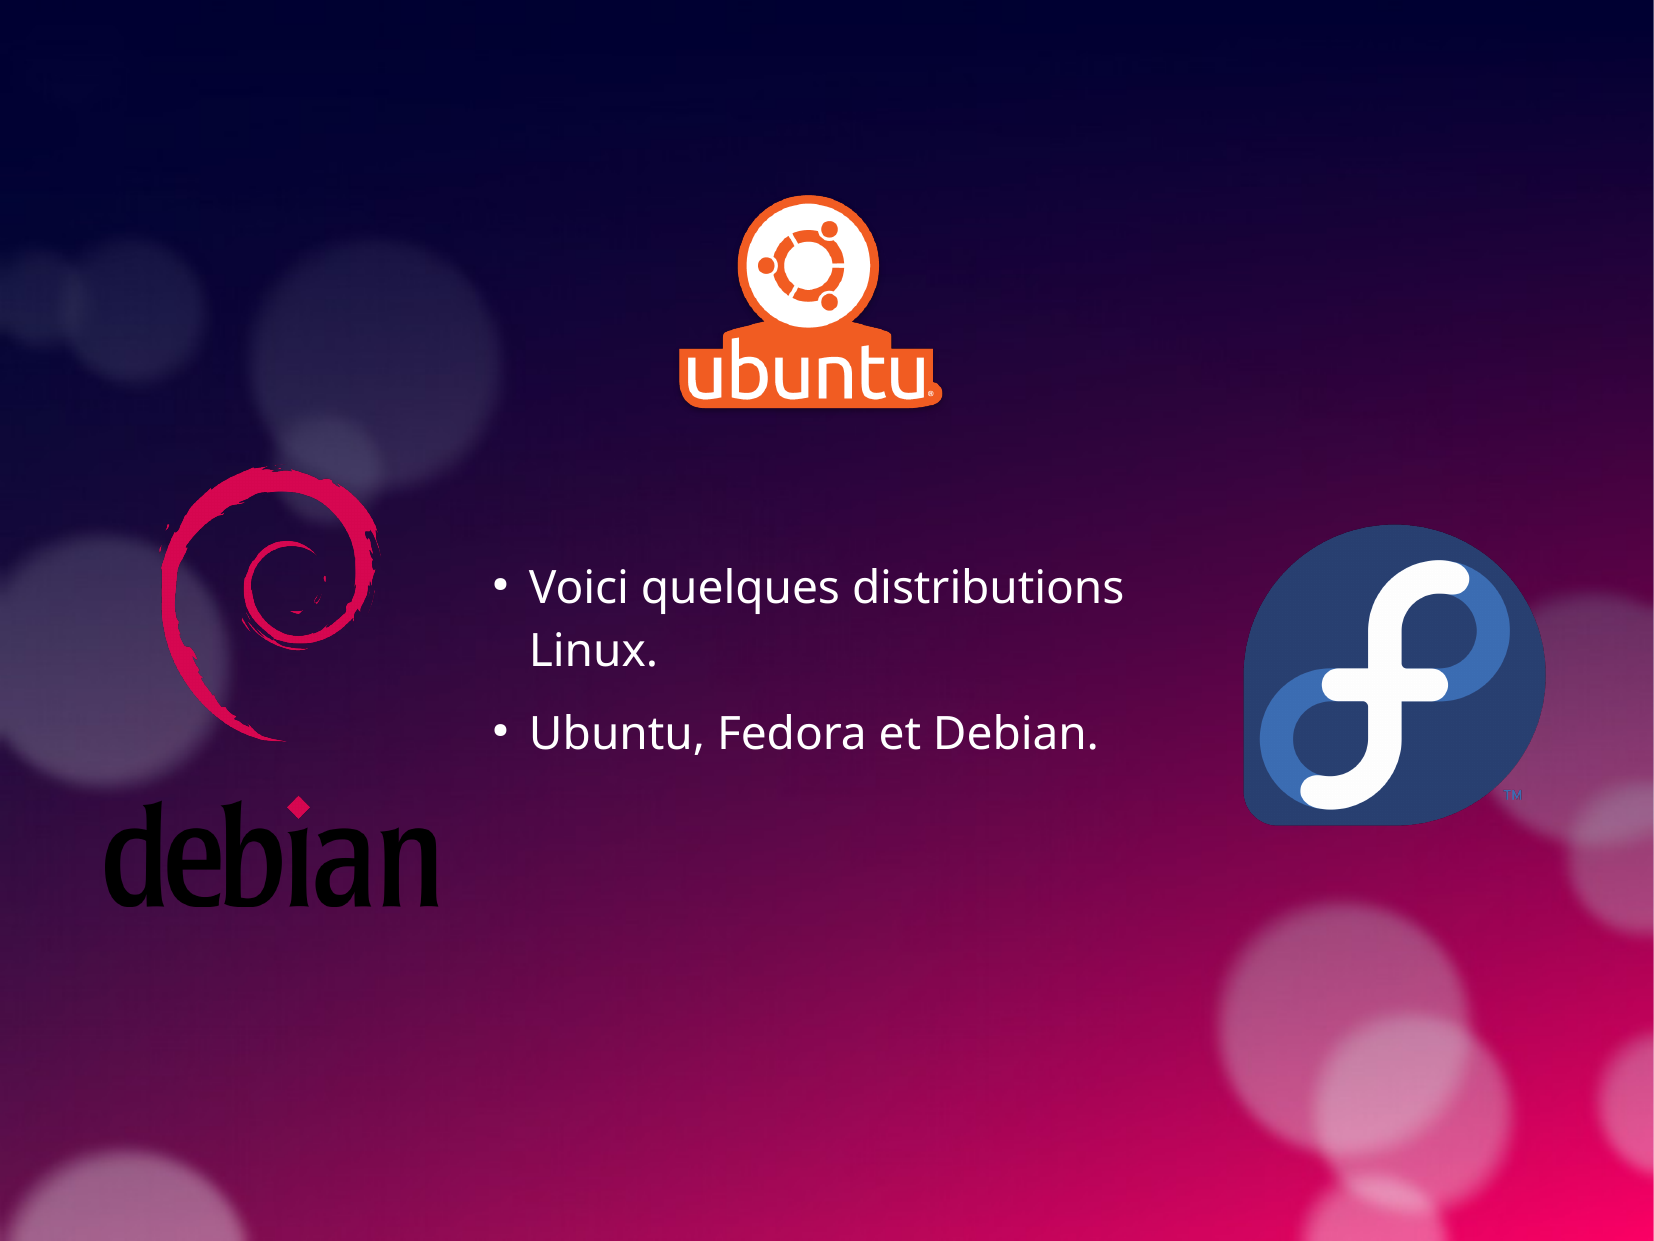

# Voici quelques distributions Linux.
Ubuntu, Fedora et Debian.